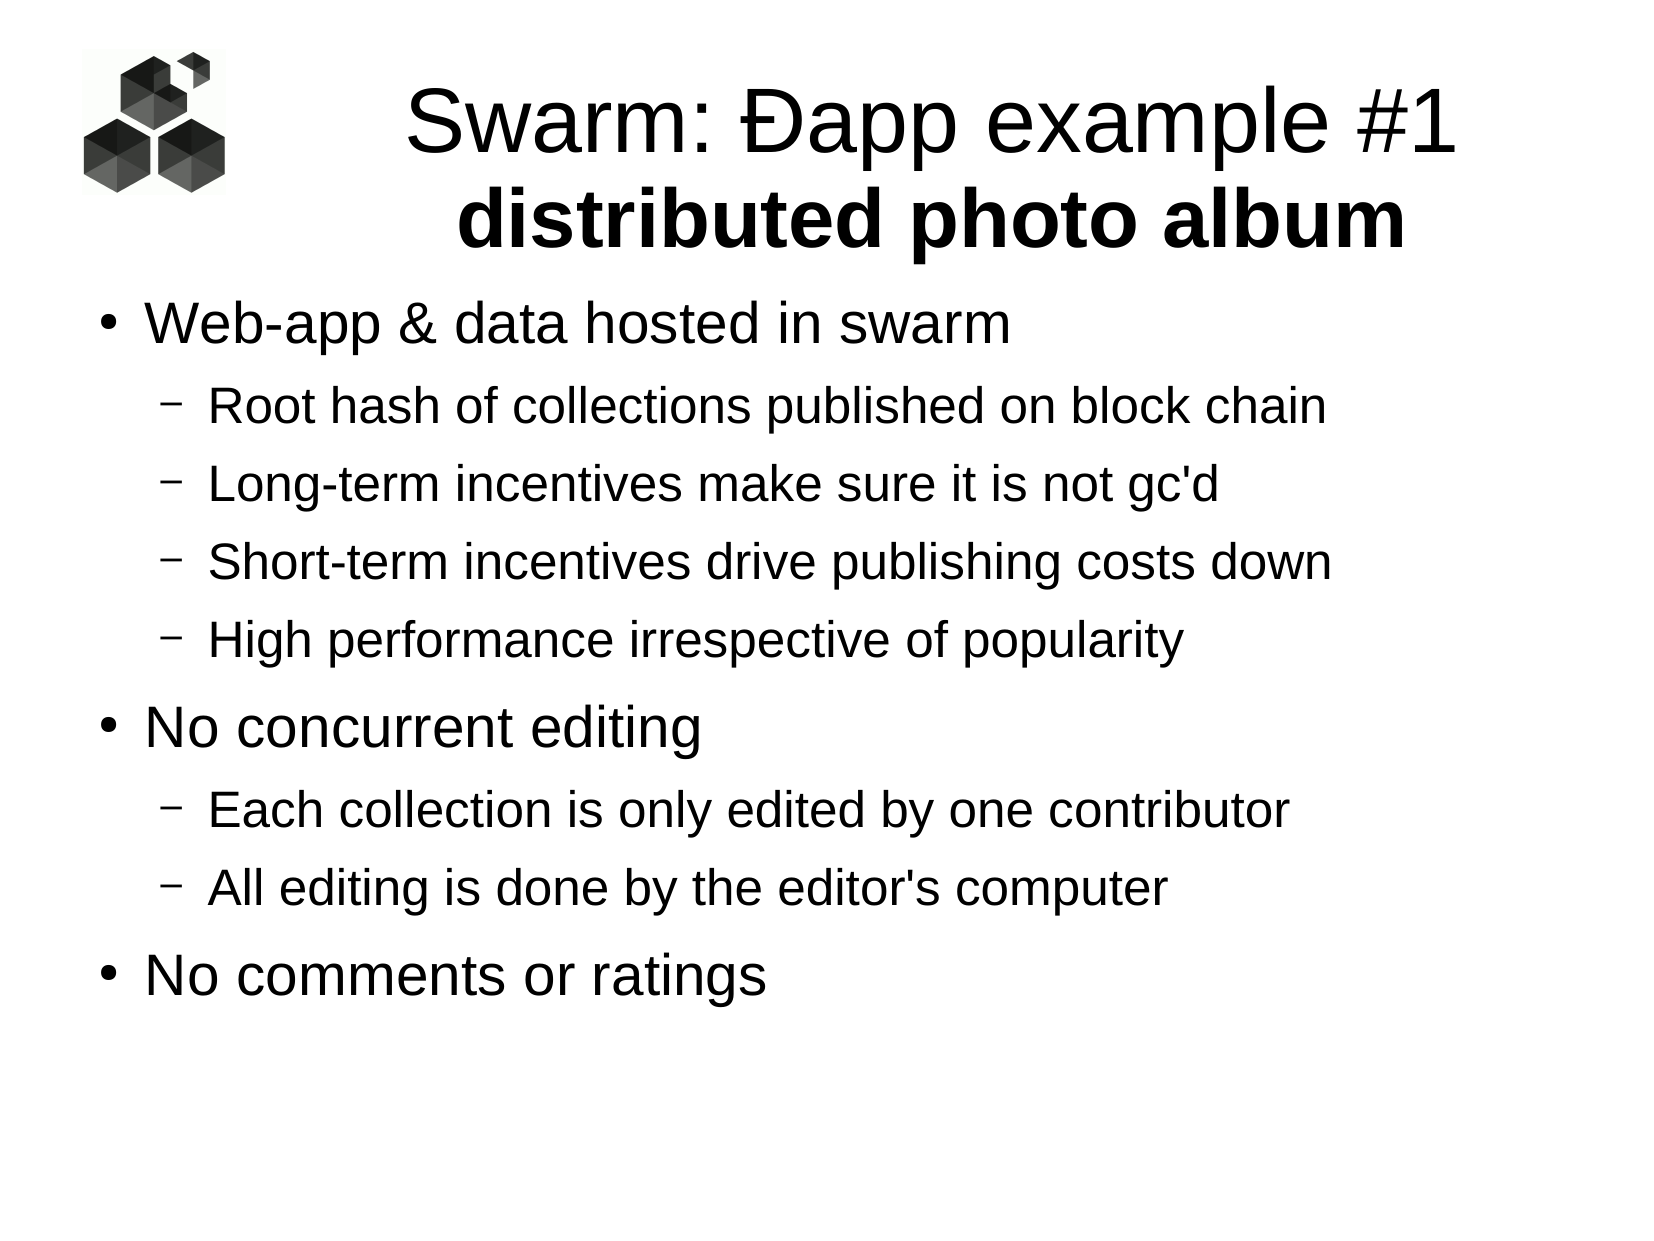

# Swarm: Đapp example #1 distributed photo album
Web-app & data hosted in swarm
Root hash of collections published on block chain
Long-term incentives make sure it is not gc'd
Short-term incentives drive publishing costs down
High performance irrespective of popularity
No concurrent editing
Each collection is only edited by one contributor
All editing is done by the editor's computer
No comments or ratings